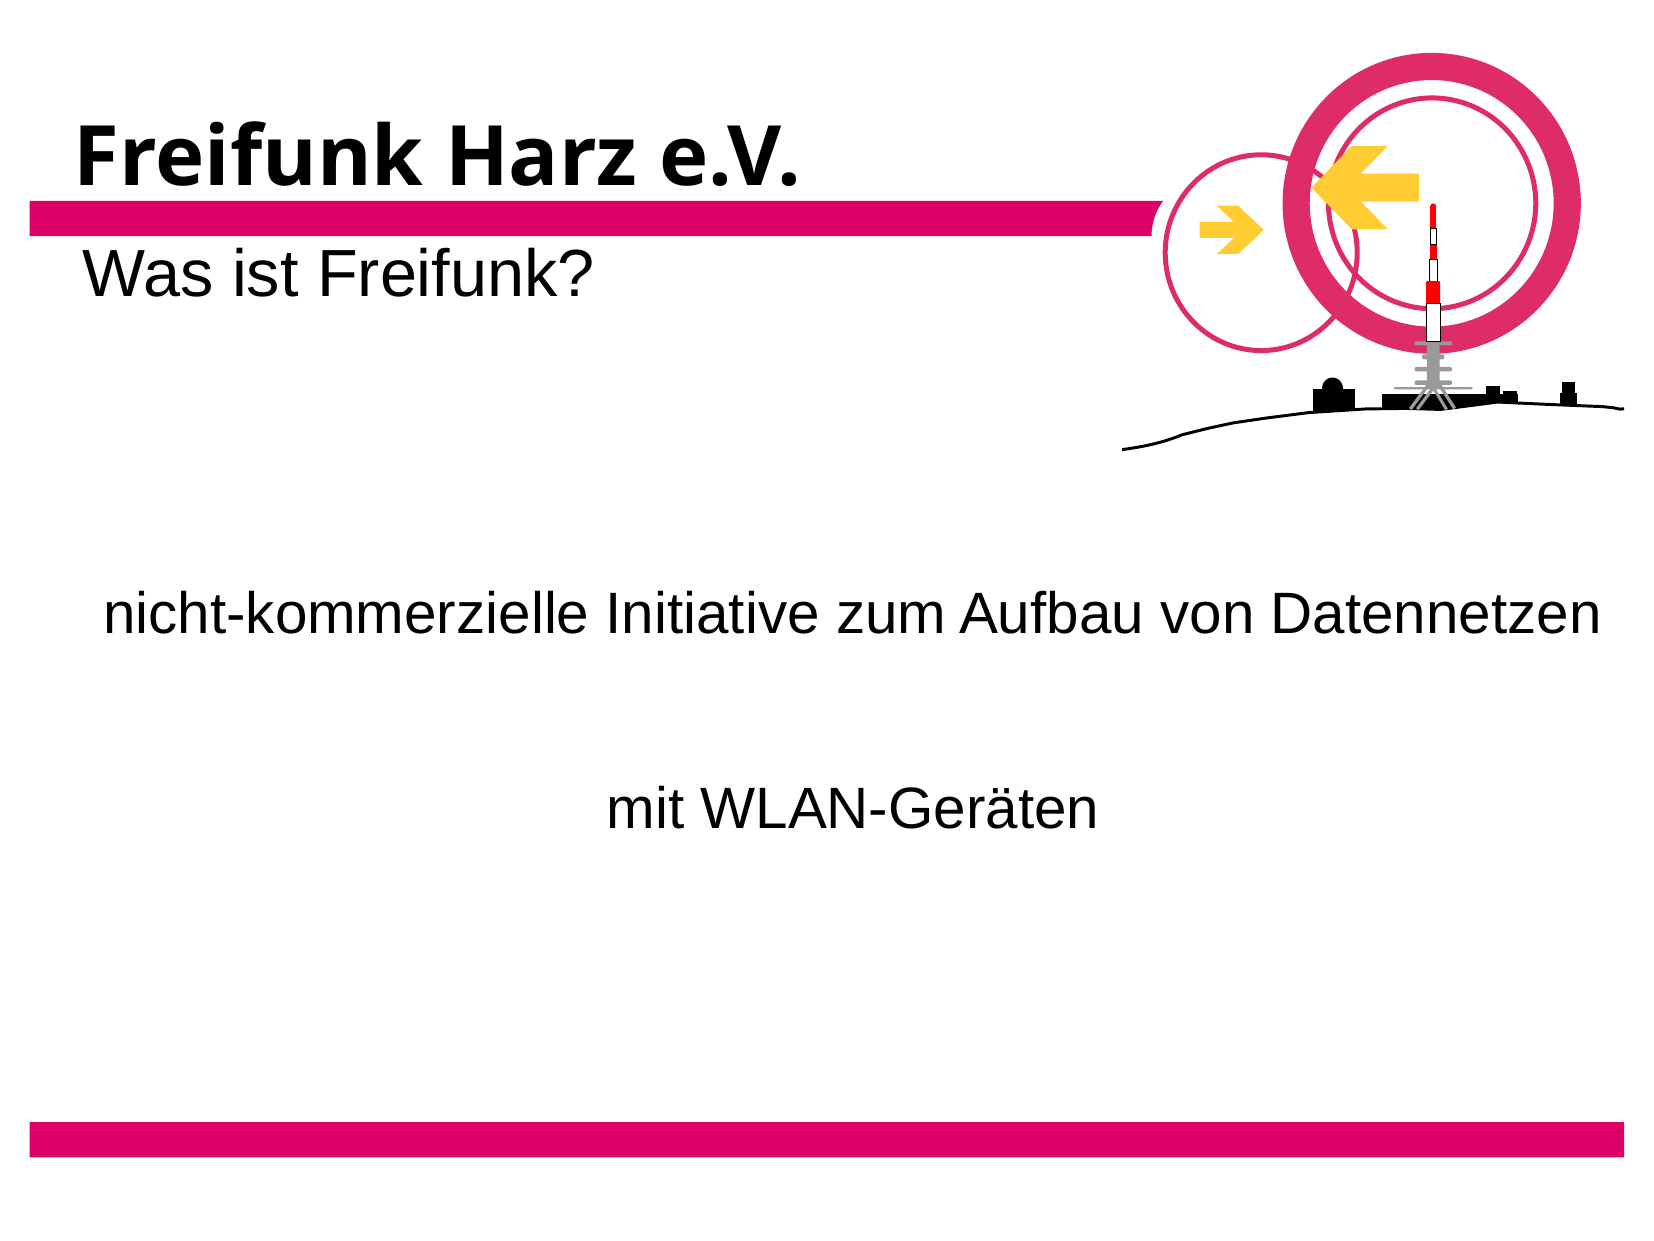

Was ist Freifunk?
nicht-kommerzielle Initiative zum Aufbau von Datennetzen
mit WLAN-Geräten